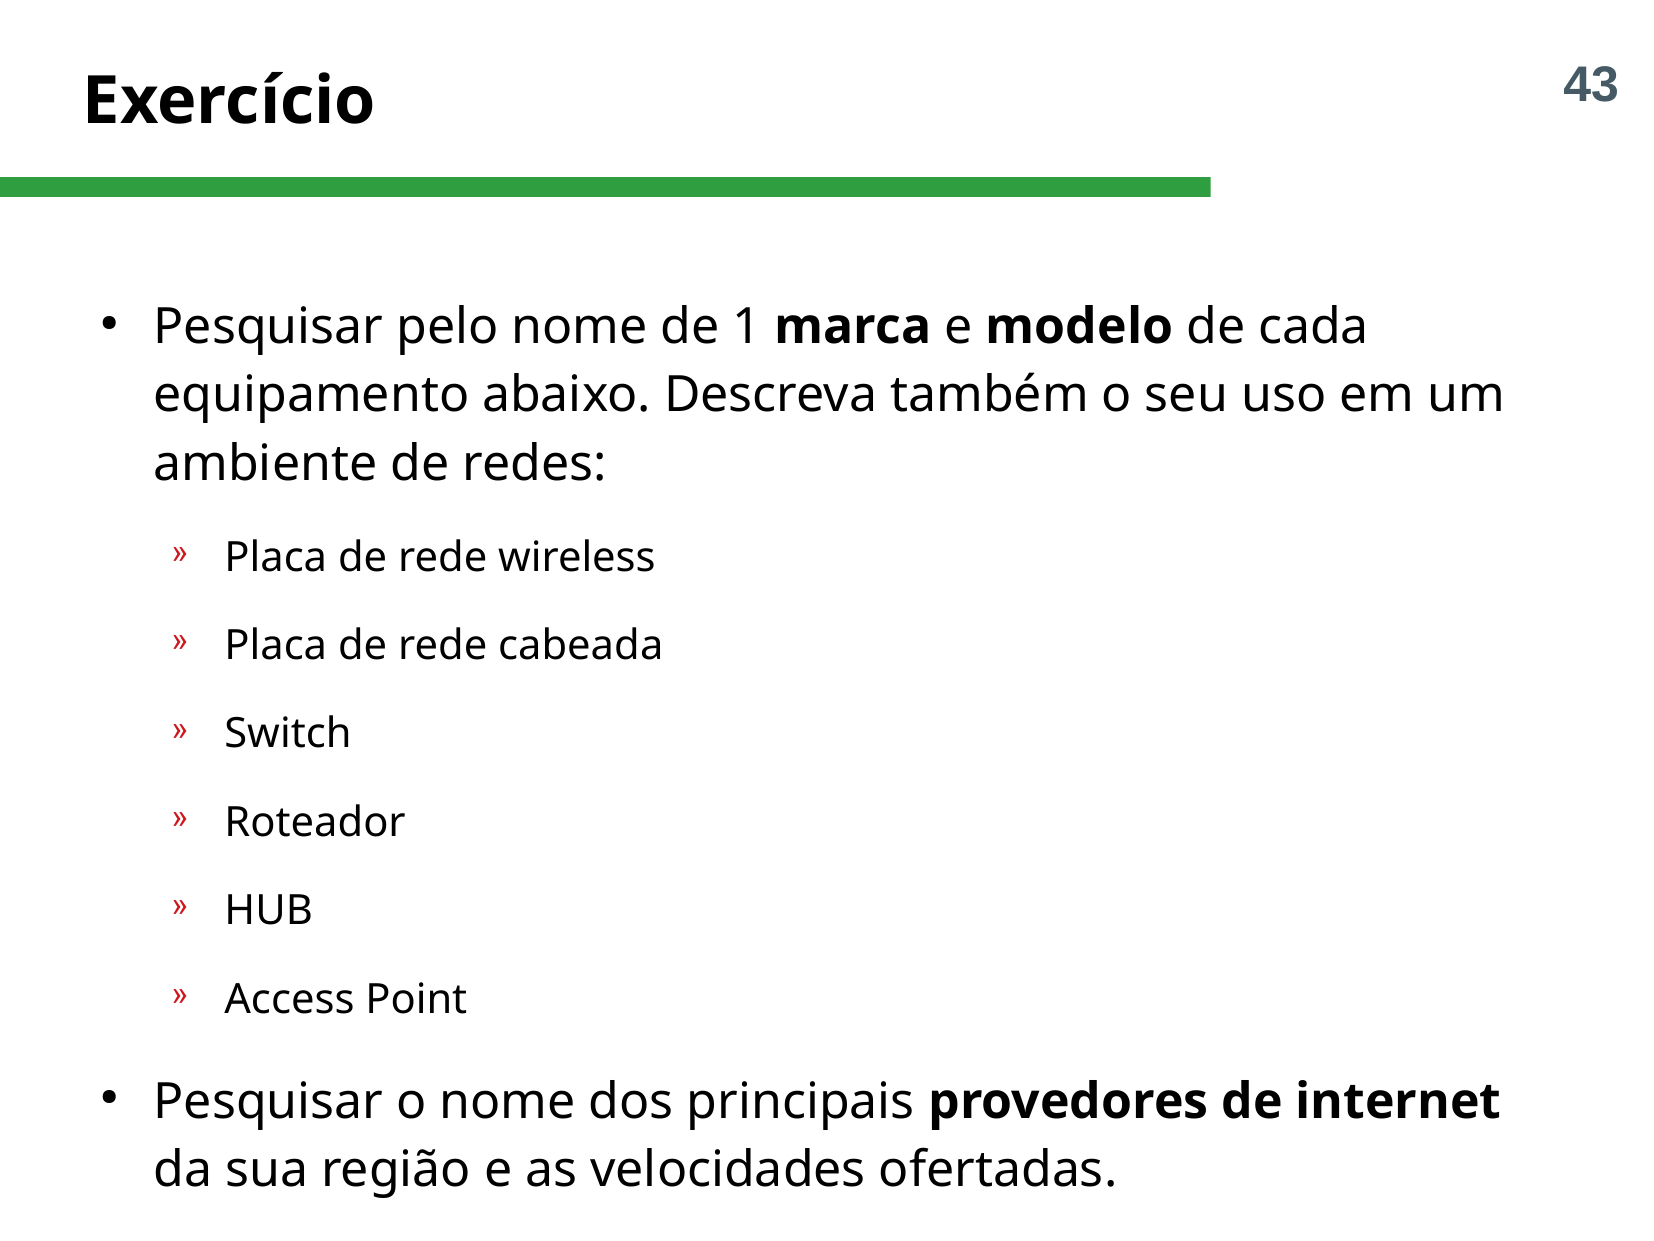

Exercício
# Pesquisar pelo nome de 1 marca e modelo de cada equipamento abaixo. Descreva também o seu uso em um ambiente de redes:
Placa de rede wireless
Placa de rede cabeada
Switch
Roteador
HUB
Access Point
Pesquisar o nome dos principais provedores de internet da sua região e as velocidades ofertadas.